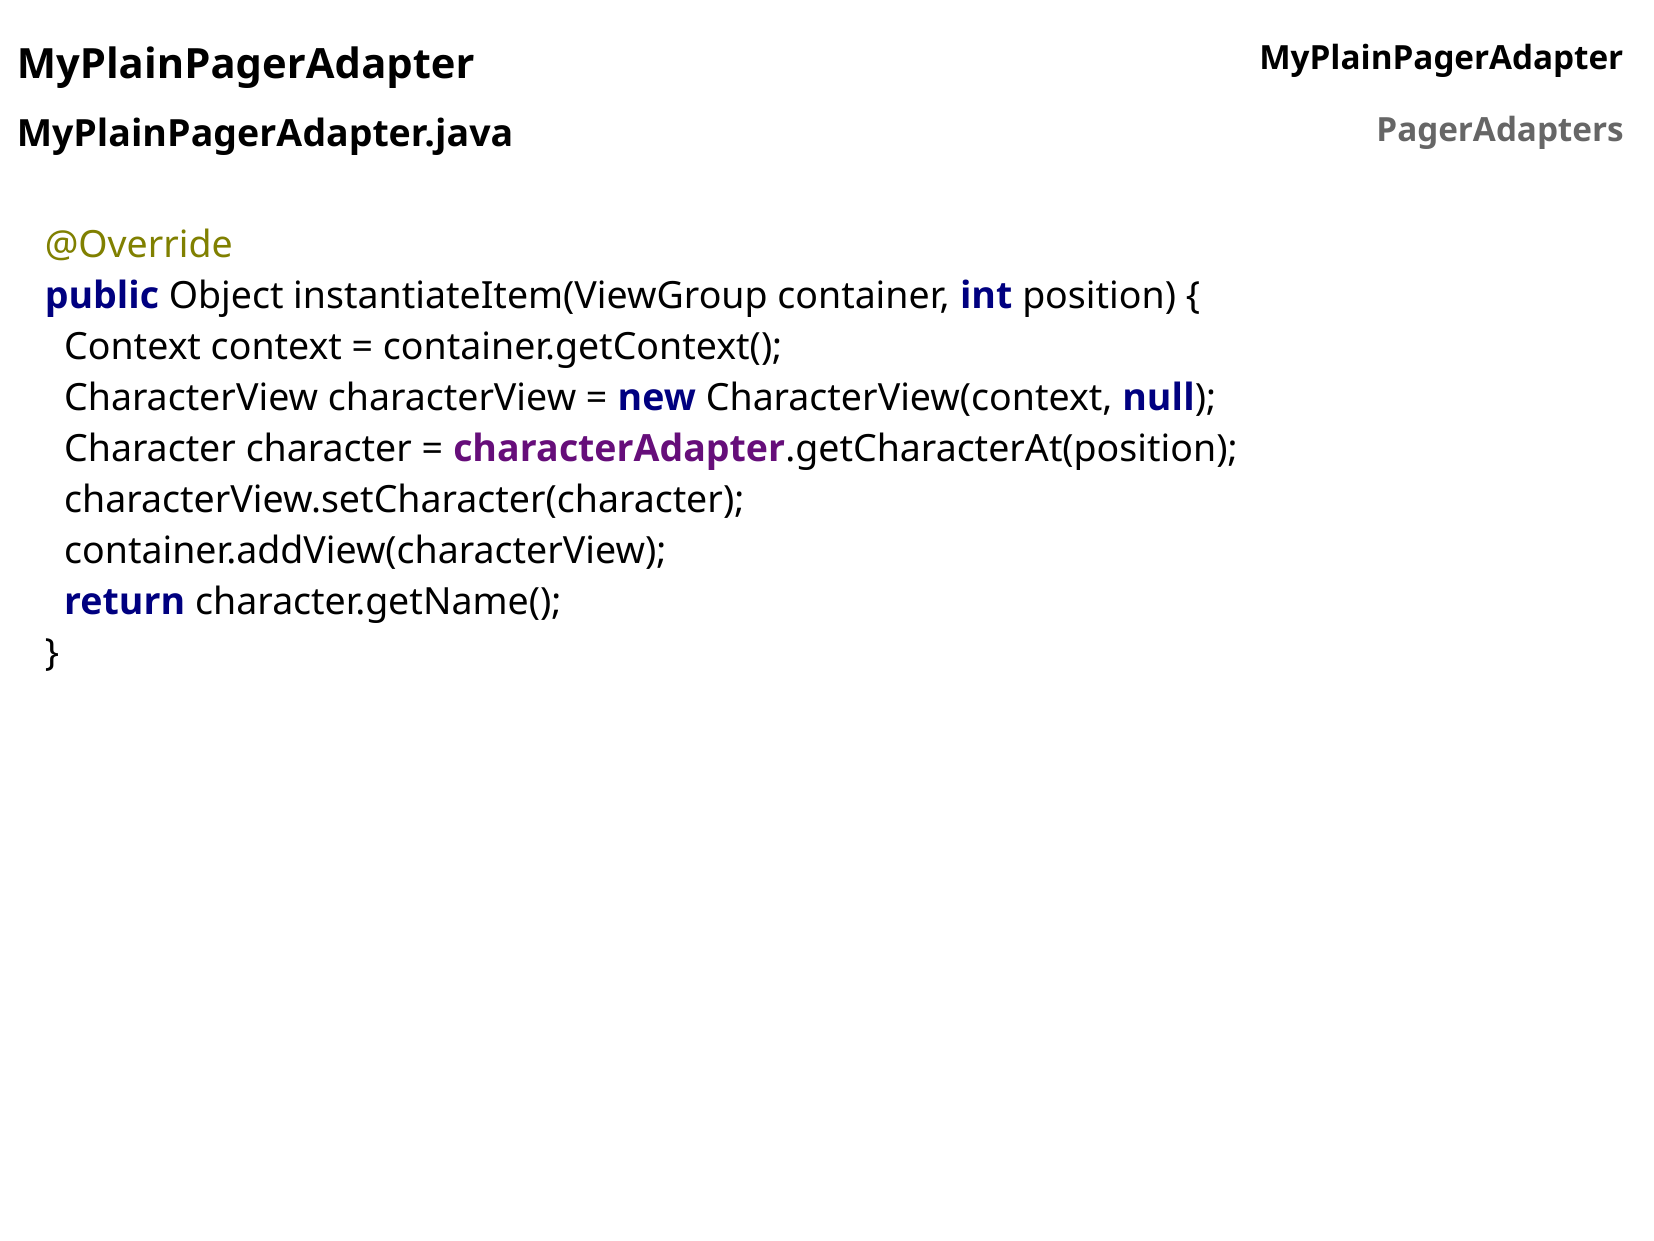

| MyPlainPagerAdapter | MyPlainPagerAdapter |
| --- | --- |
| MyPlainPagerAdapter.java | PagerAdapters |
MyPlainPagerAdapter - MyPlainPagerAdapter
@Override
public Object instantiateItem(ViewGroup container, int position) {
 Context context = container.getContext();
 CharacterView characterView = new CharacterView(context, null);
 Character character = characterAdapter.getCharacterAt(position);
 characterView.setCharacter(character);
 container.addView(characterView);
 return character.getName();
}